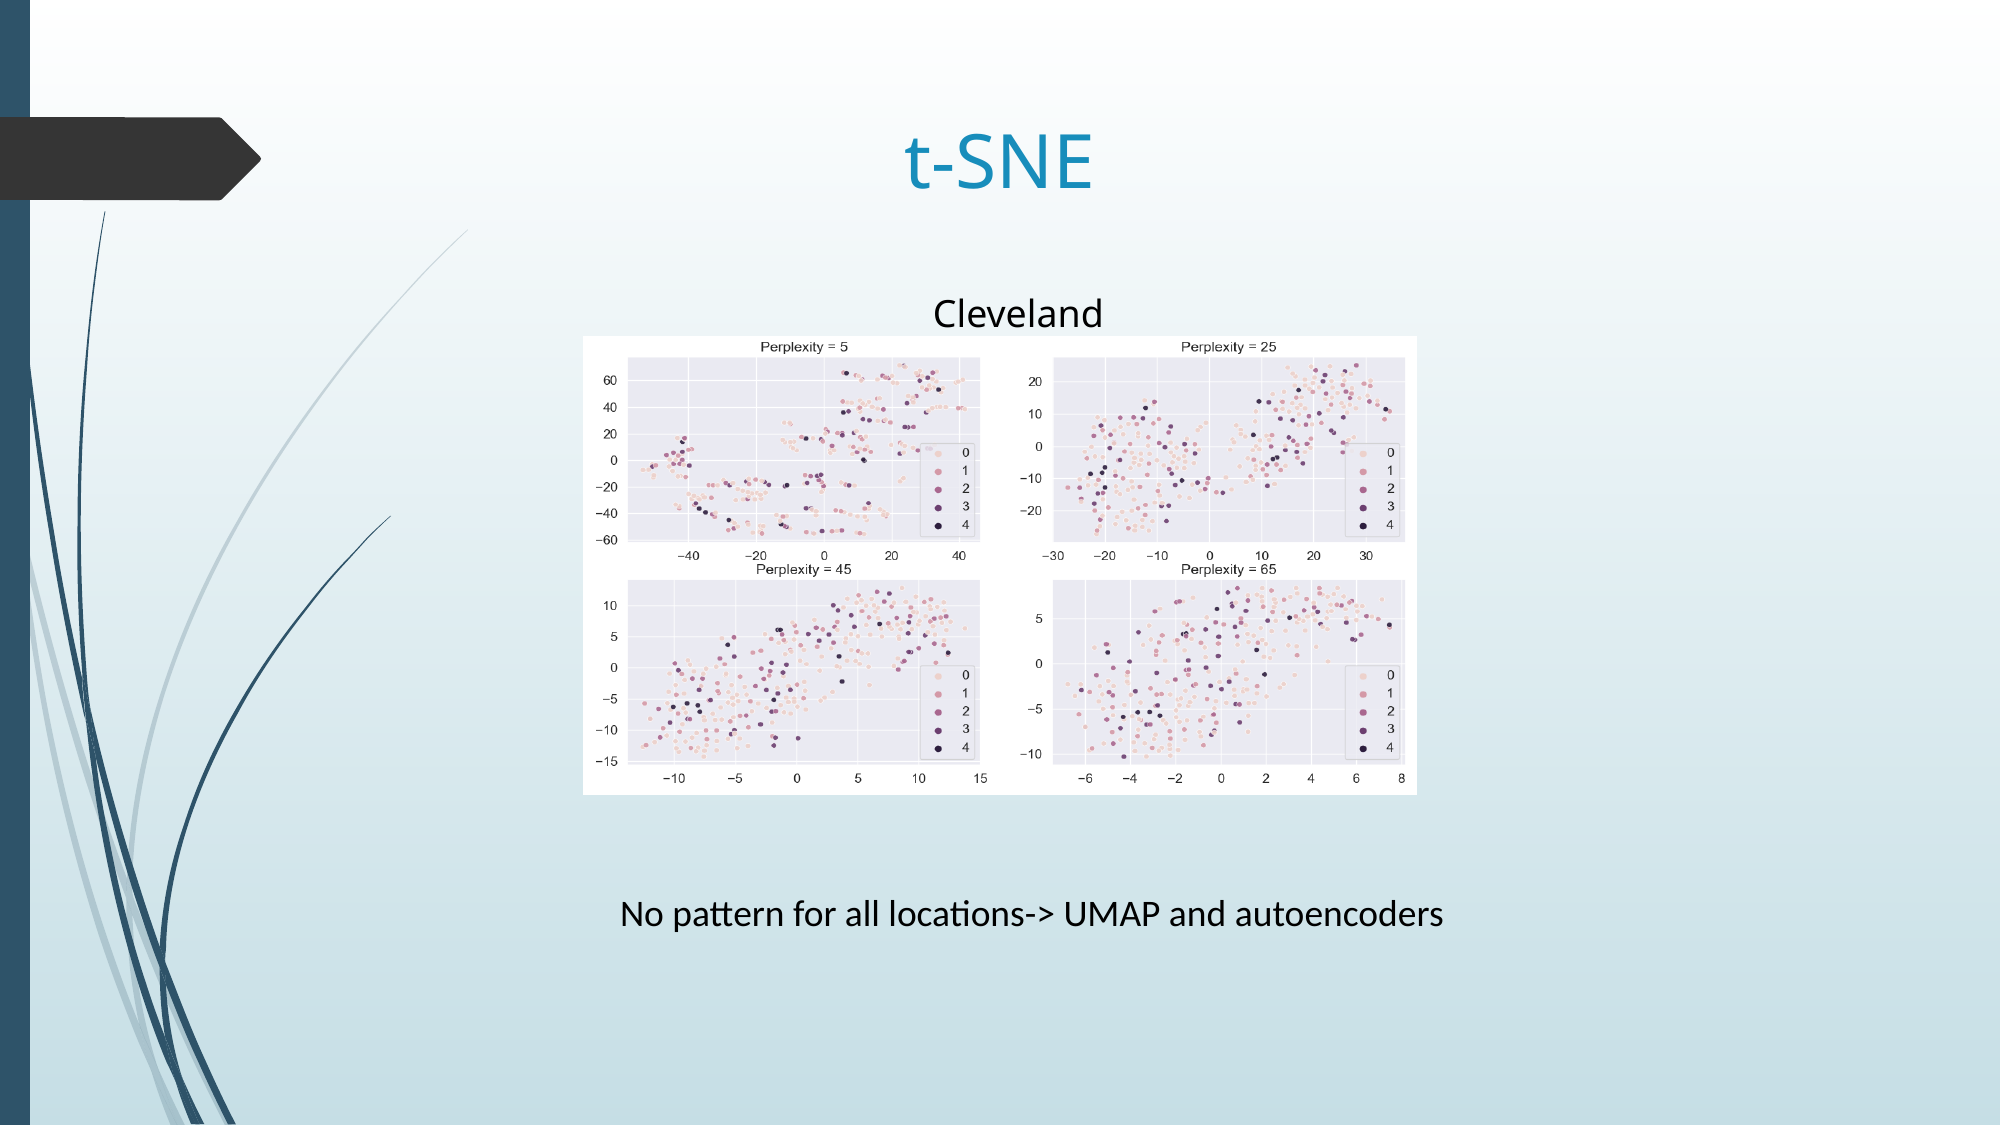

# t-SNE
Cleveland
No pattern for all locations-> UMAP and autoencoders